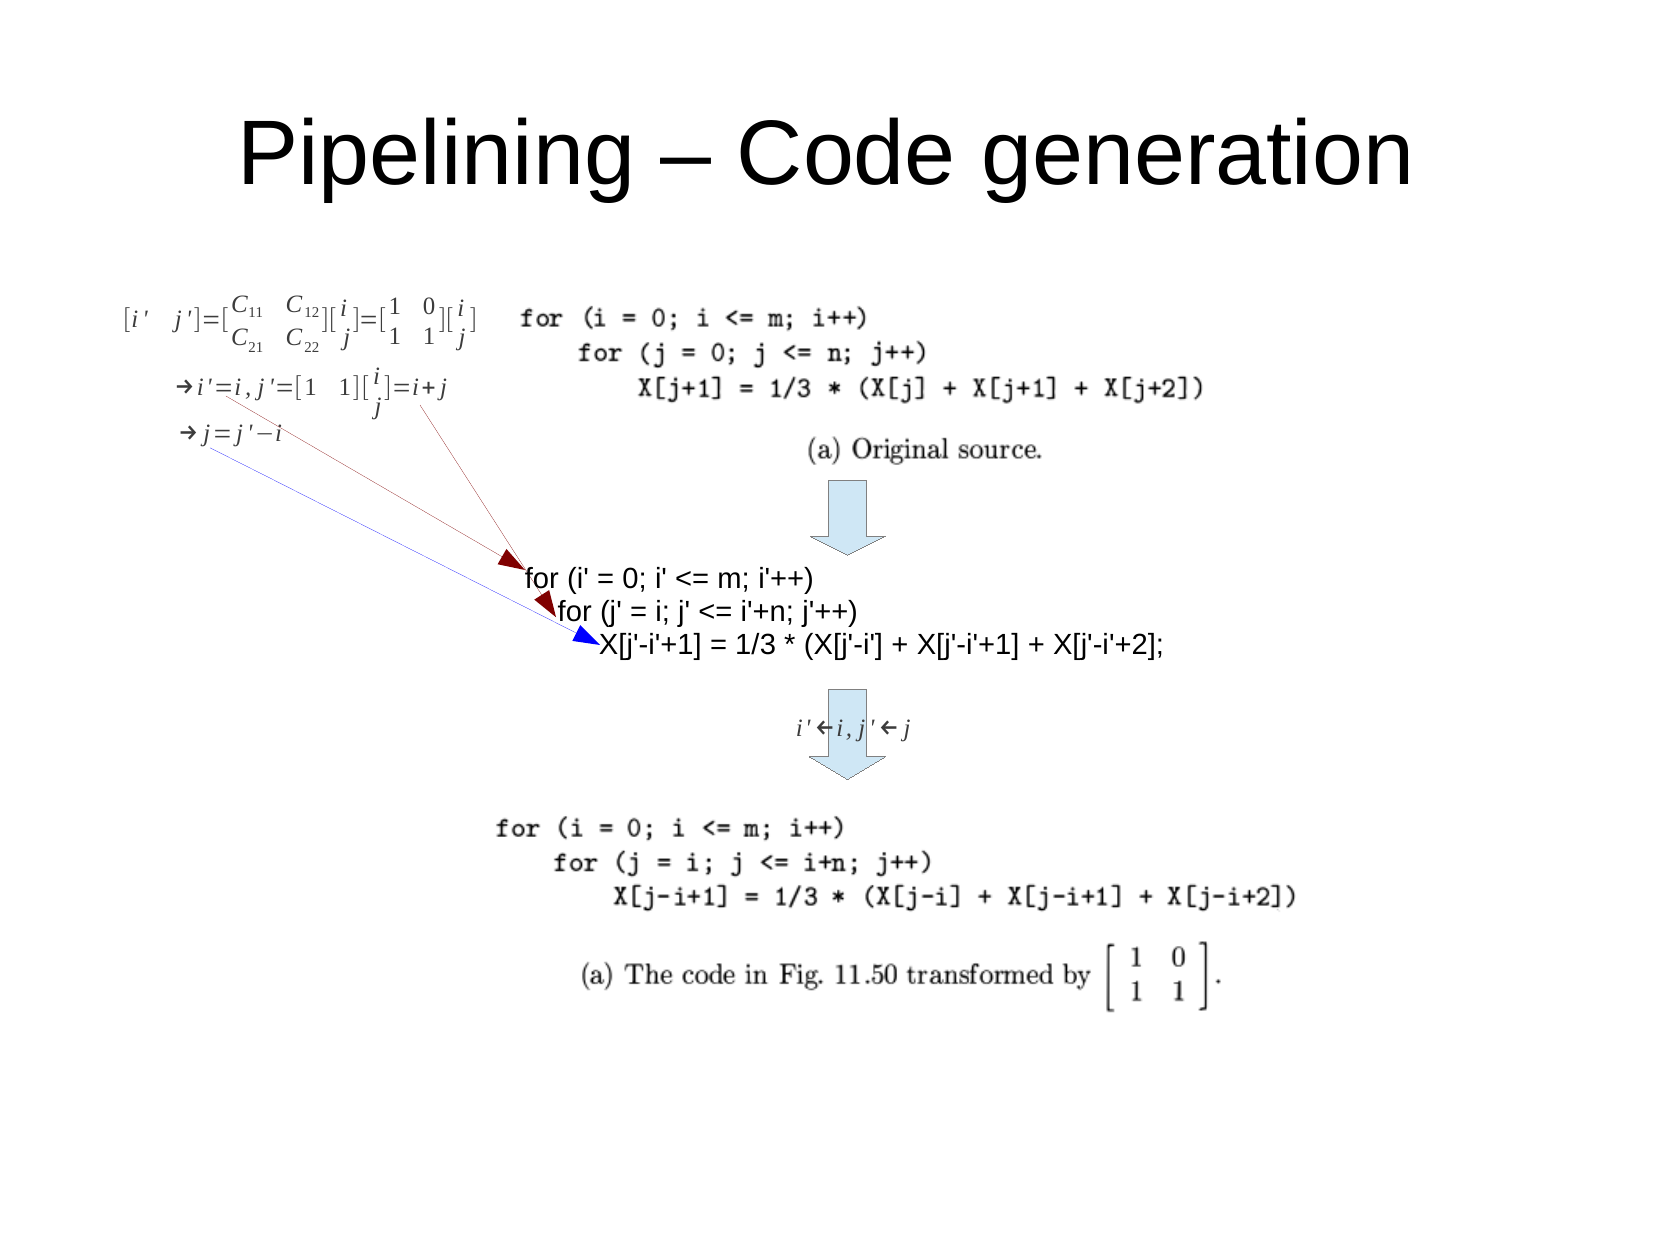

# Pipelining – Code generation
for (i' = 0; i' <= m; i'++)
 for (j' = i; j' <= i'+n; j'++)
 X[j'-i'+1] = 1/3 * (X[j'-i'] + X[j'-i'+1] + X[j'-i'+2];